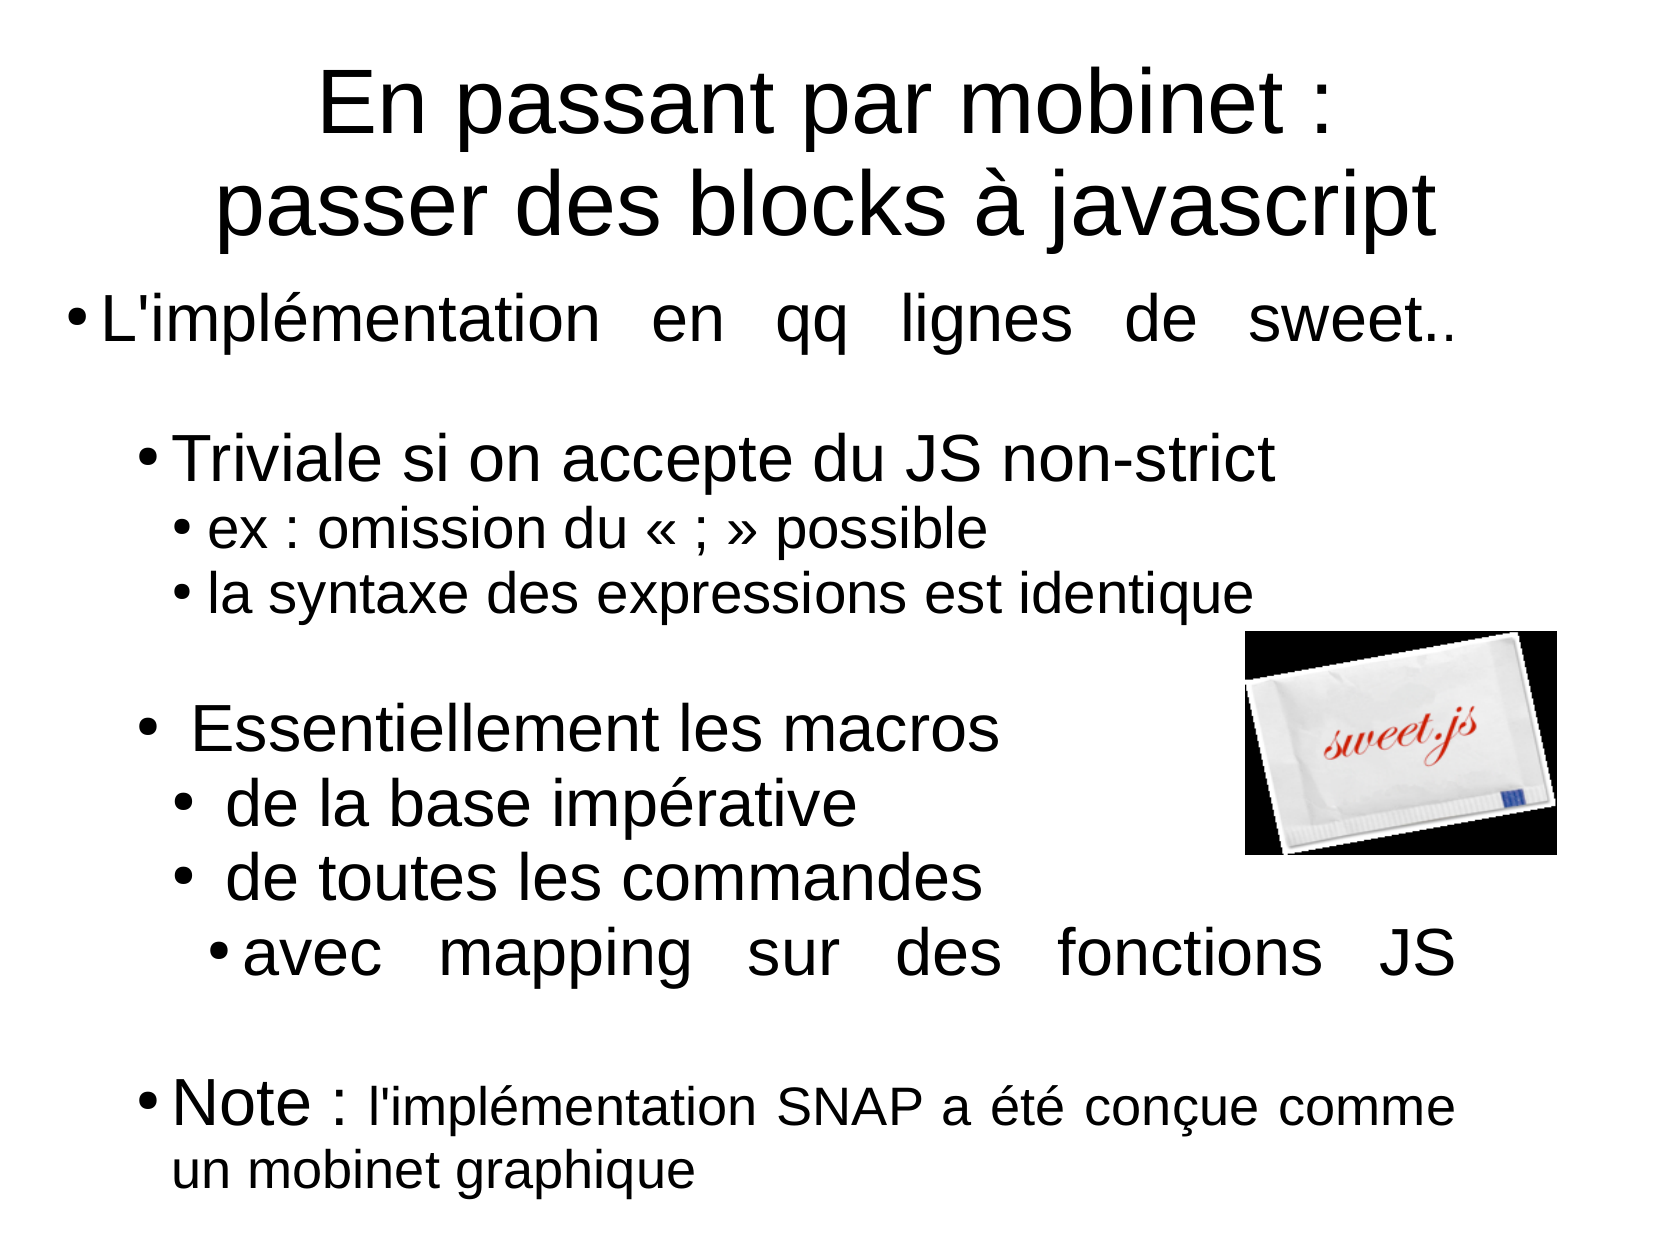

# En passant par mobinet : passer des blocks à javascript
L'implémentation en qq lignes de sweet..
Triviale si on accepte du JS non-strict
ex : omission du « ; » possible
la syntaxe des expressions est identique
 Essentiellement les macros
 de la base impérative
 de toutes les commandes
avec mapping sur des fonctions JS
Note : l'implémentation SNAP a été conçue comme un mobinet graphique